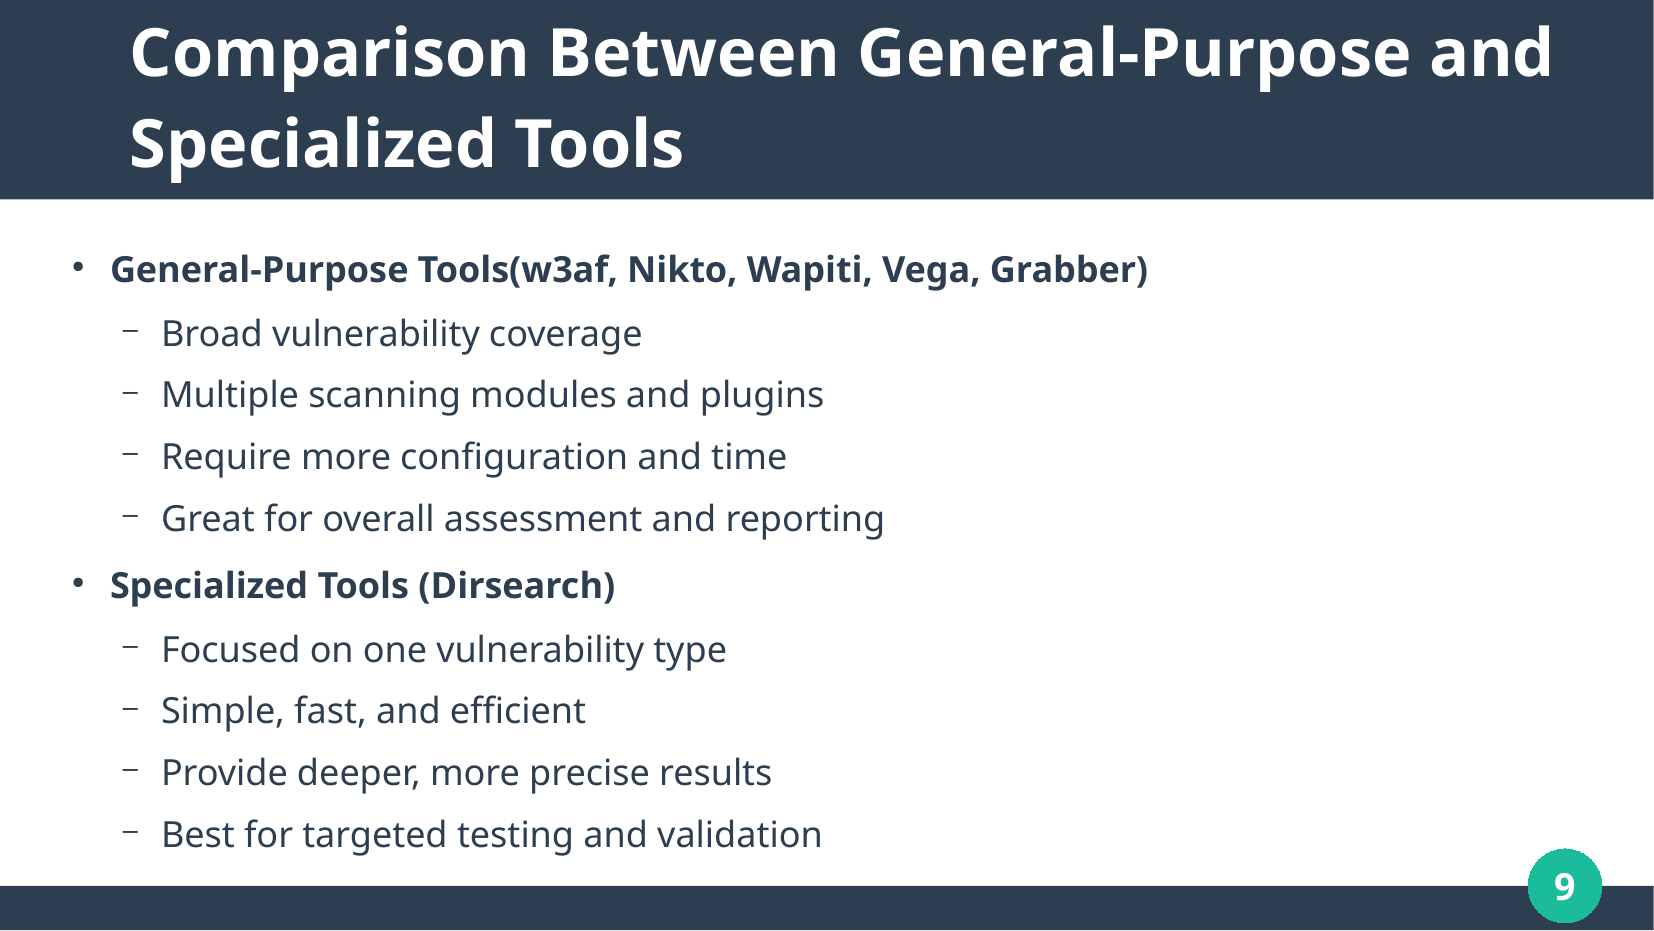

# Comparison Between General-Purpose and Specialized Tools
General-Purpose Tools(w3af, Nikto, Wapiti, Vega, Grabber)
Broad vulnerability coverage
Multiple scanning modules and plugins
Require more configuration and time
Great for overall assessment and reporting
Specialized Tools (Dirsearch)
Focused on one vulnerability type
Simple, fast, and efficient
Provide deeper, more precise results
Best for targeted testing and validation
9